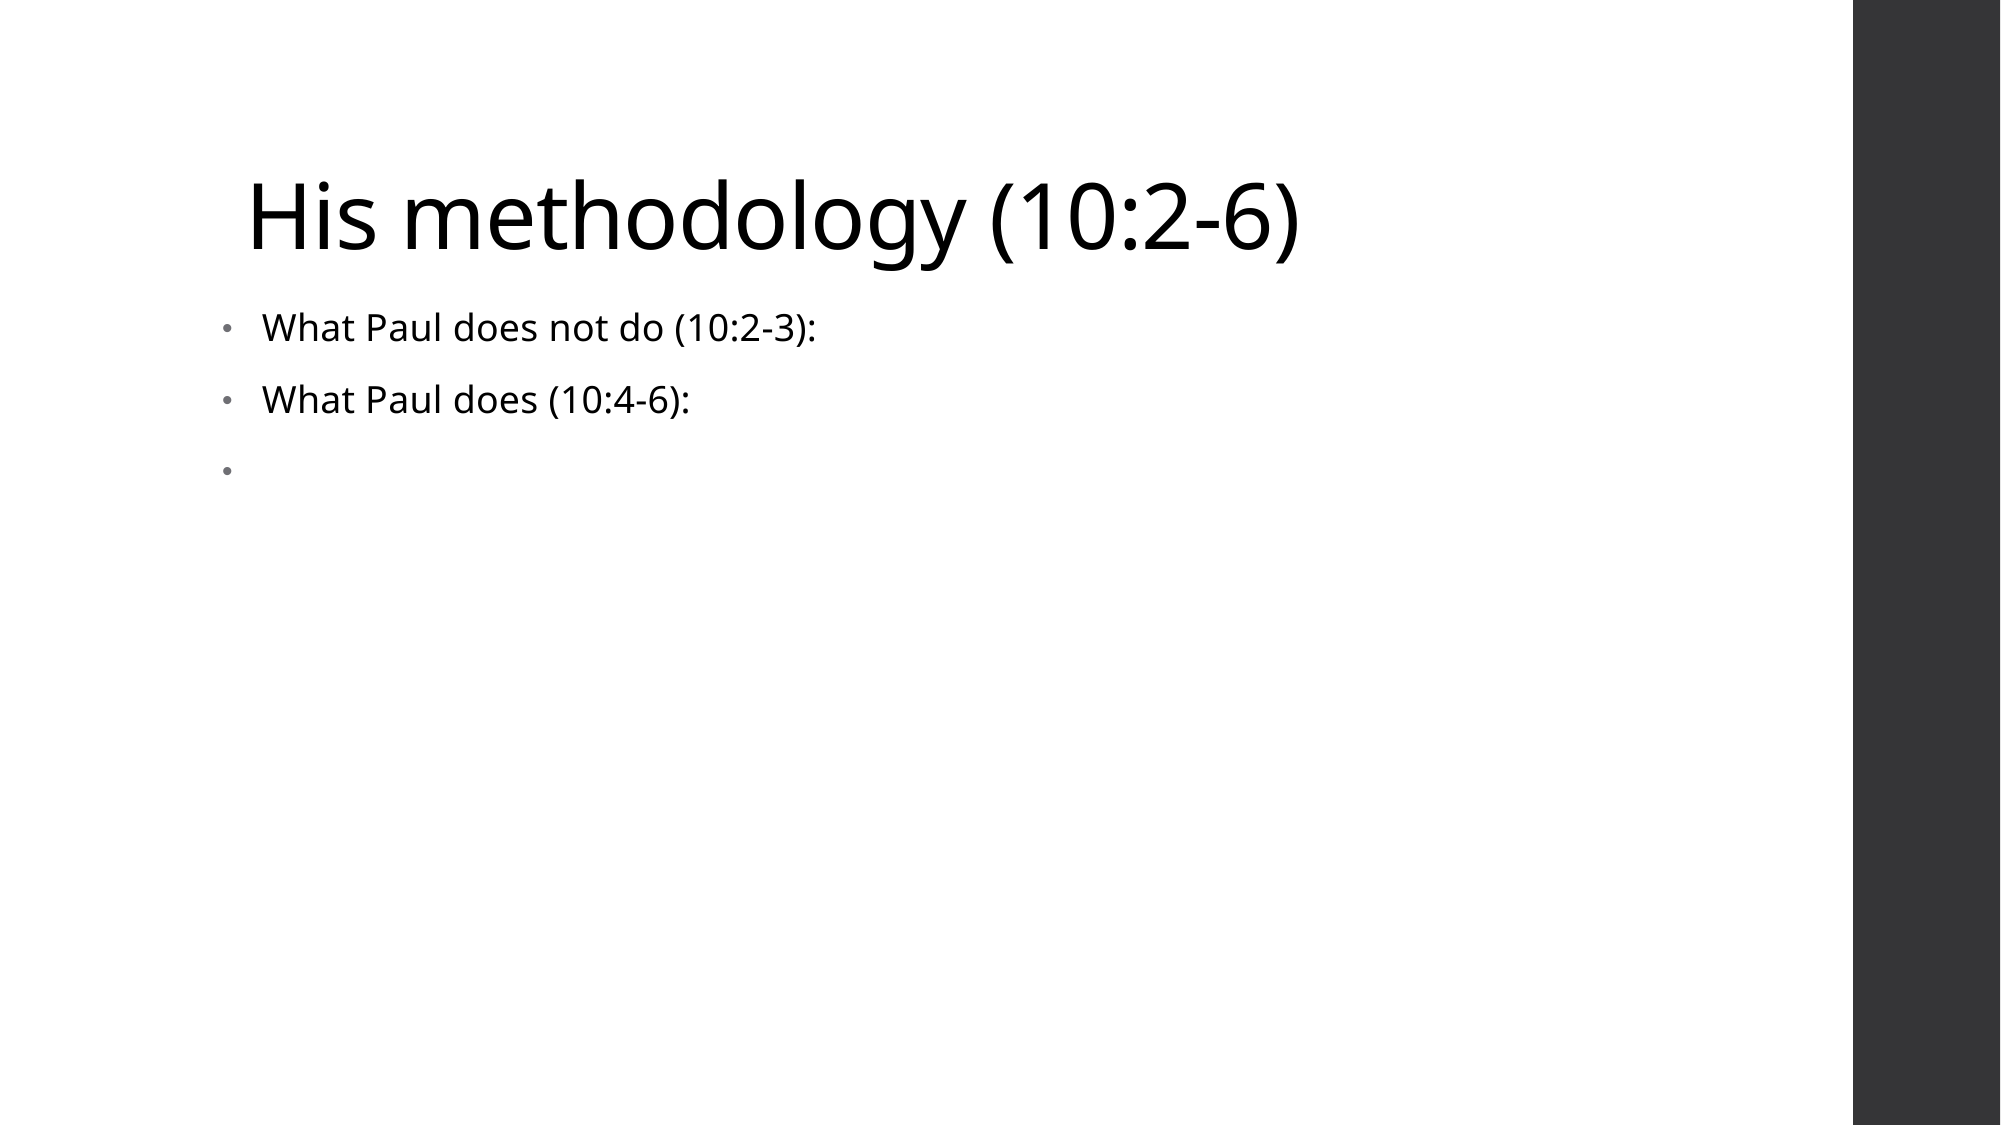

# His methodology (10:2-6)
 What Paul does not do (10:2-3):
 What Paul does (10:4-6):